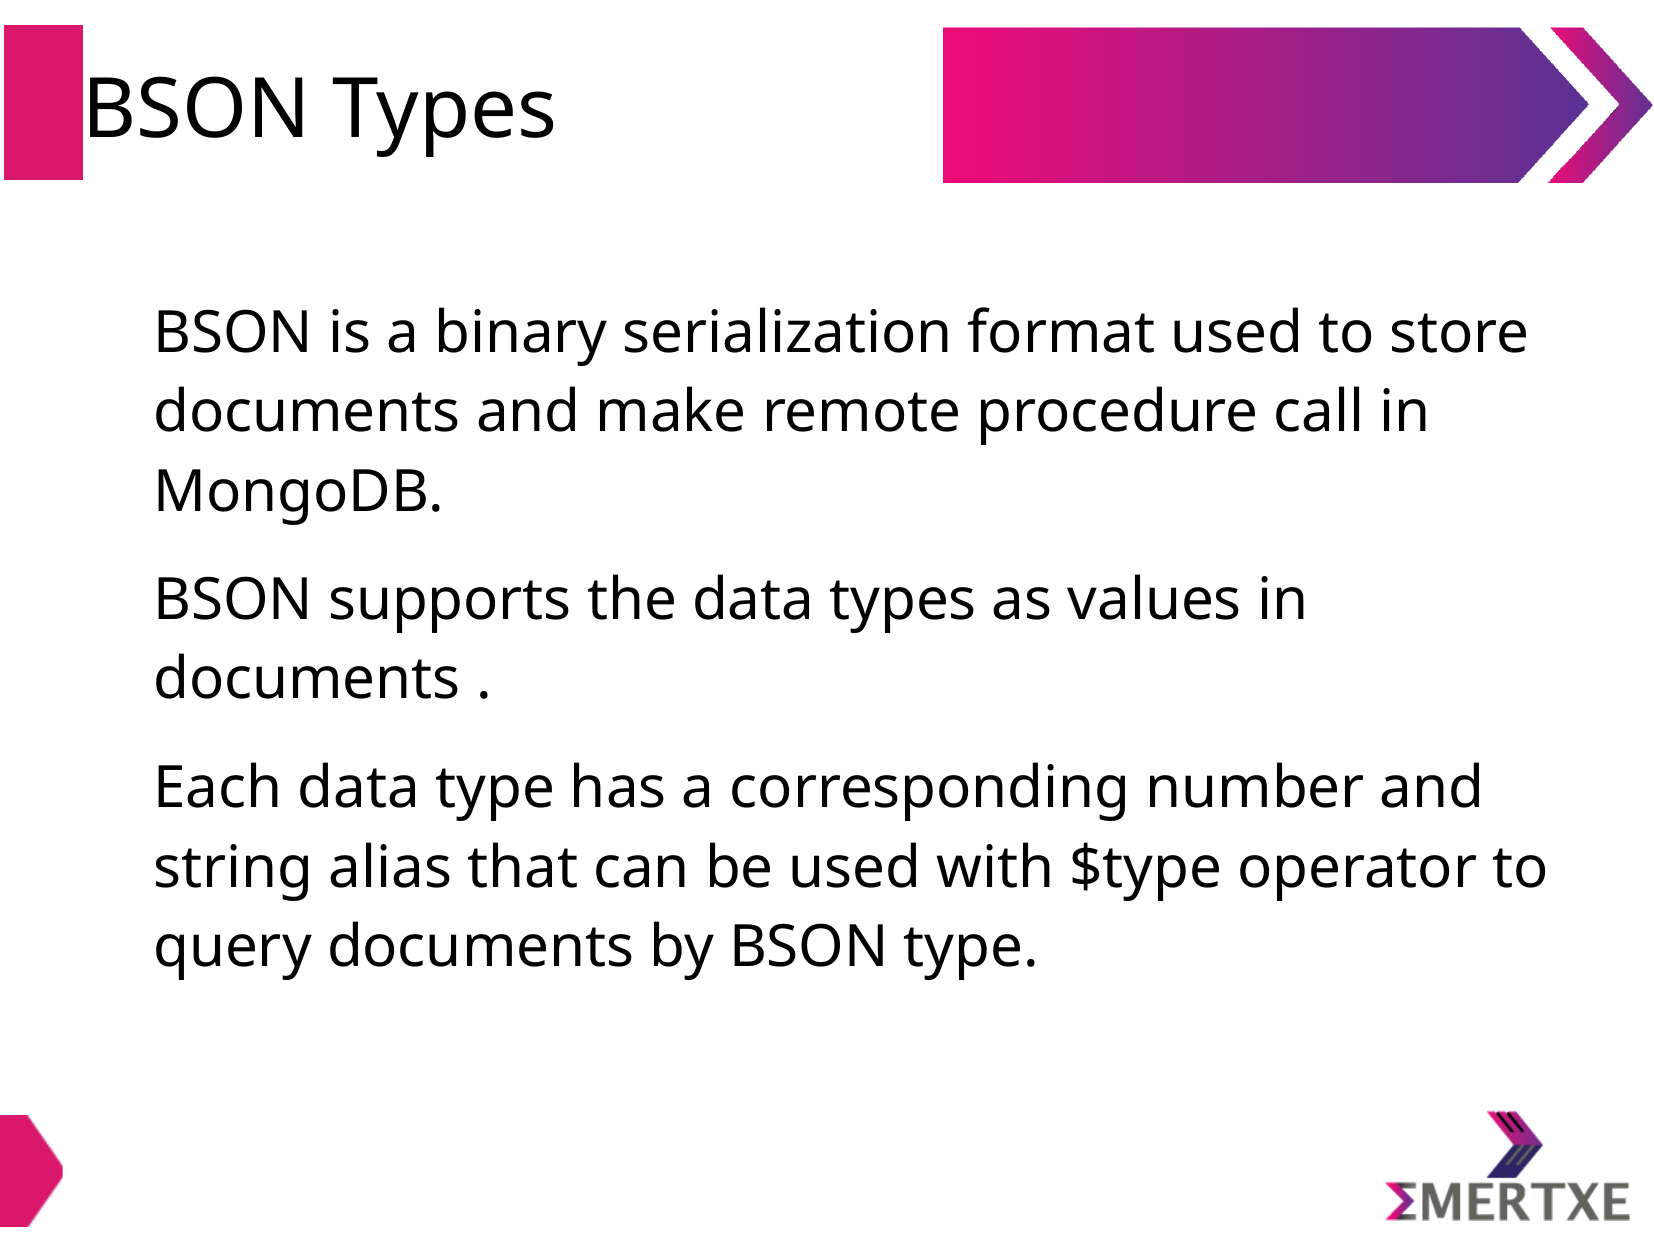

# BSON Types
BSON is a binary serialization format used to store documents and make remote procedure call in MongoDB.
BSON supports the data types as values in documents .
Each data type has a corresponding number and string alias that can be used with $type operator to query documents by BSON type.